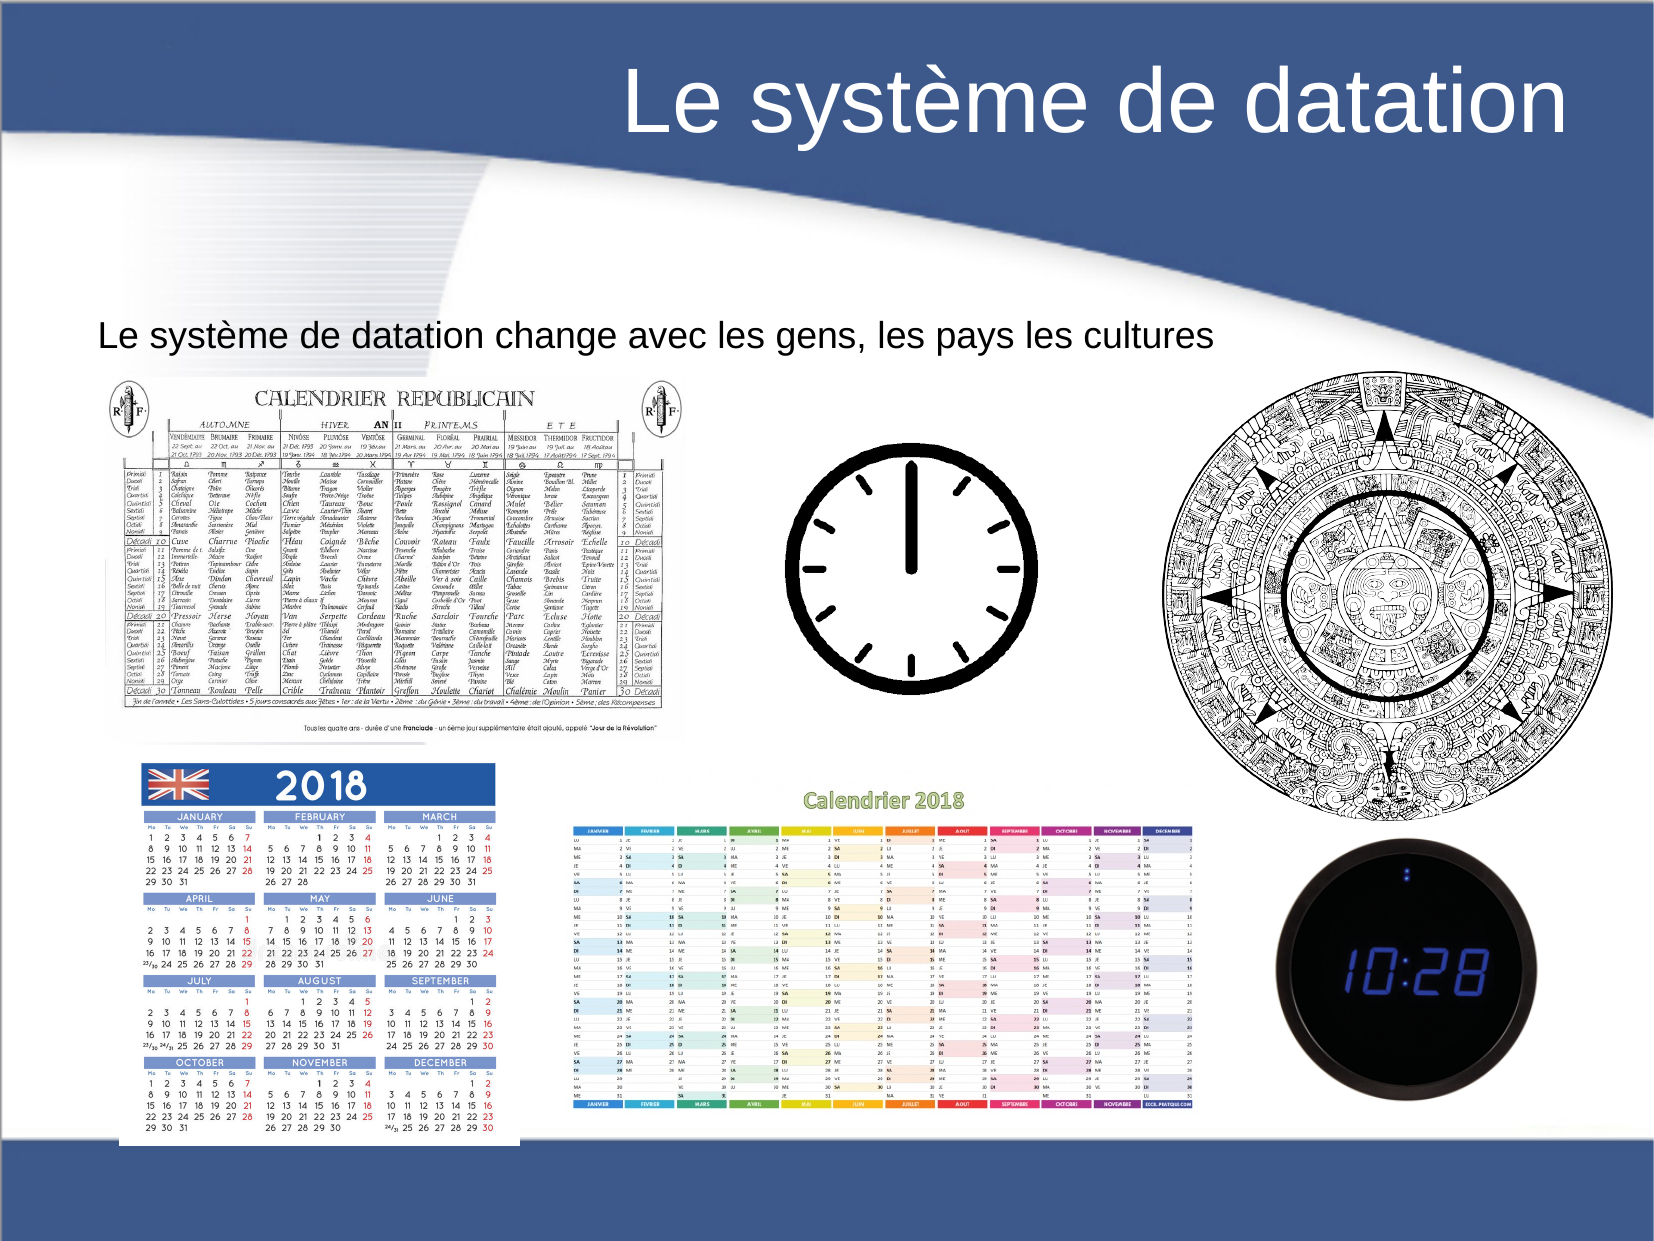

# Le système de datation
Le système de datation change avec les gens, les pays les cultures